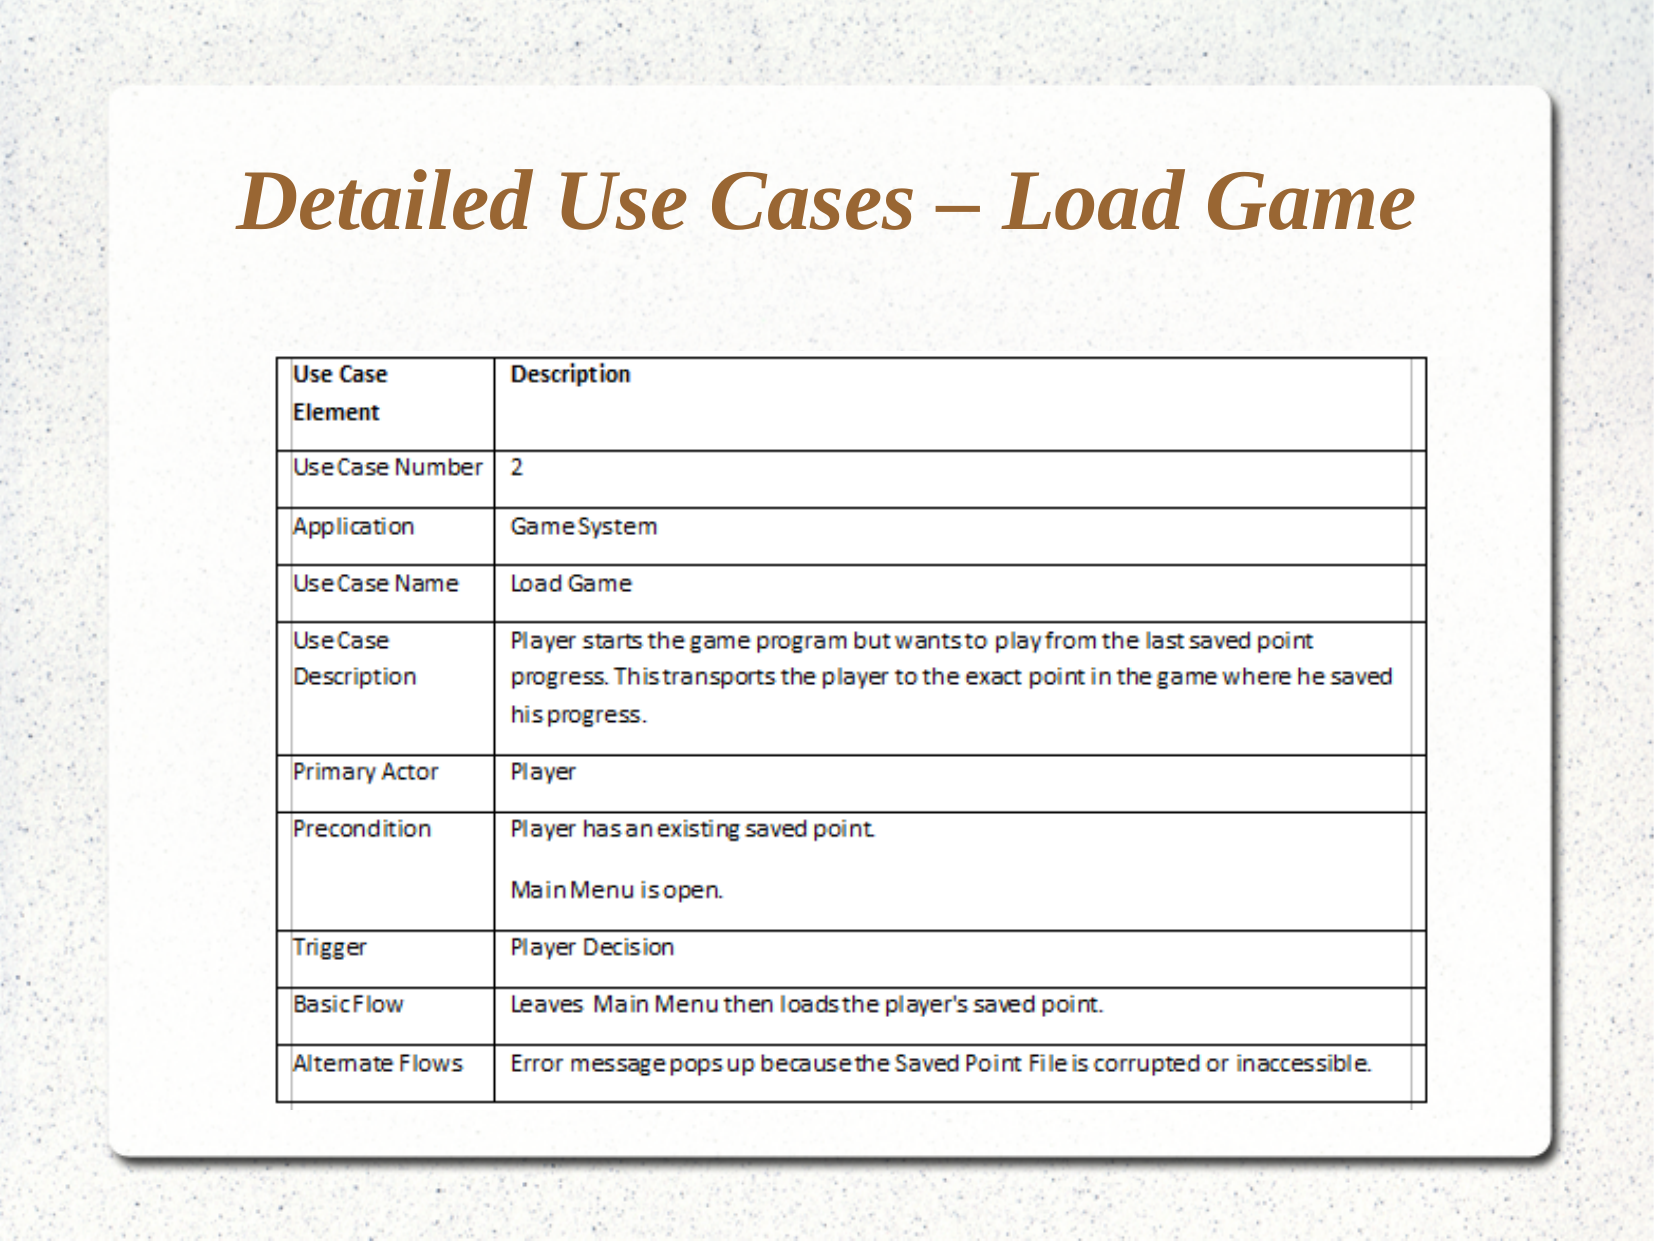

# Detailed Use Cases – Load Game